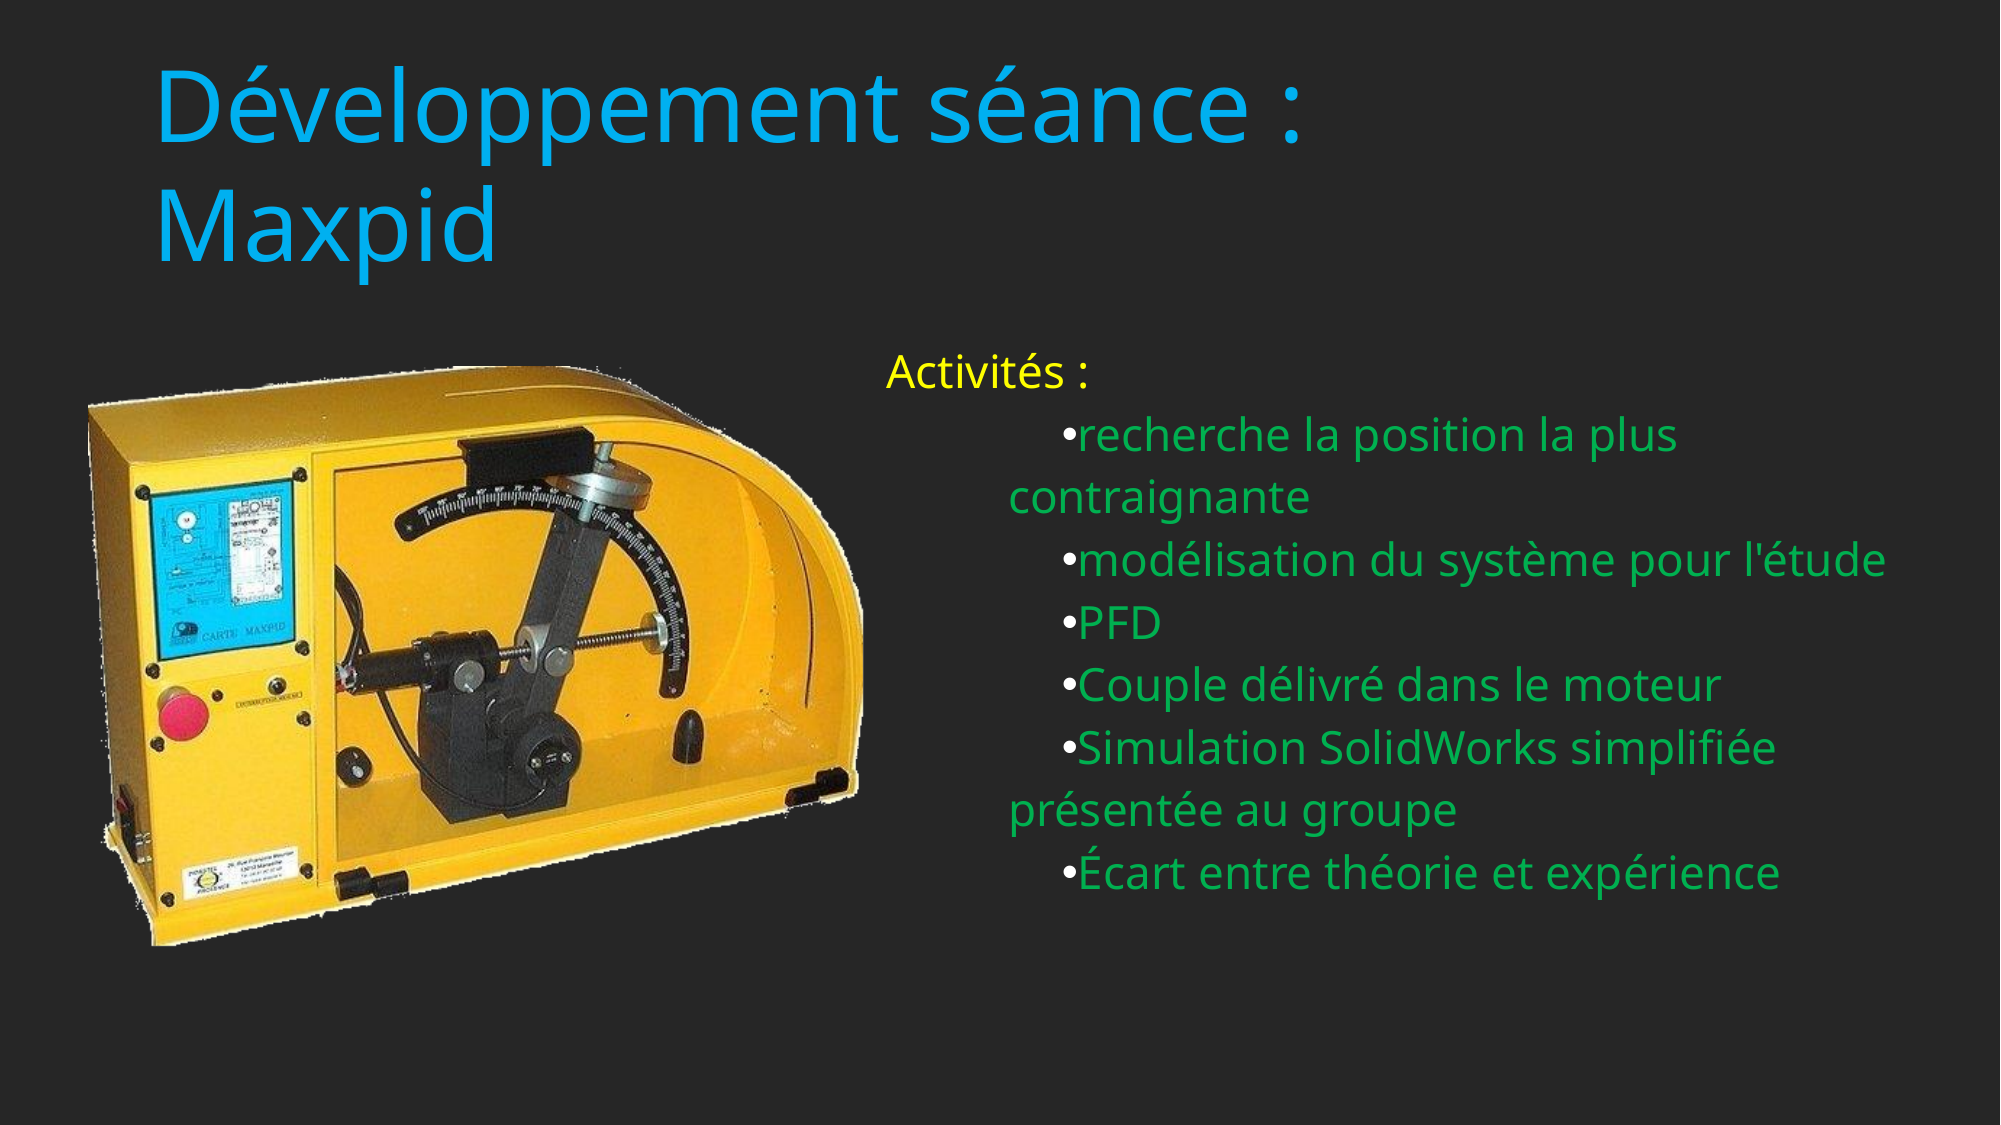

Développement séance :
Maxpid
Activités :
recherche la position la plus contraignante
modélisation du système pour l'étude
PFD
Couple délivré dans le moteur
Simulation SolidWorks simplifiée présentée au groupe
Écart entre théorie et expérience